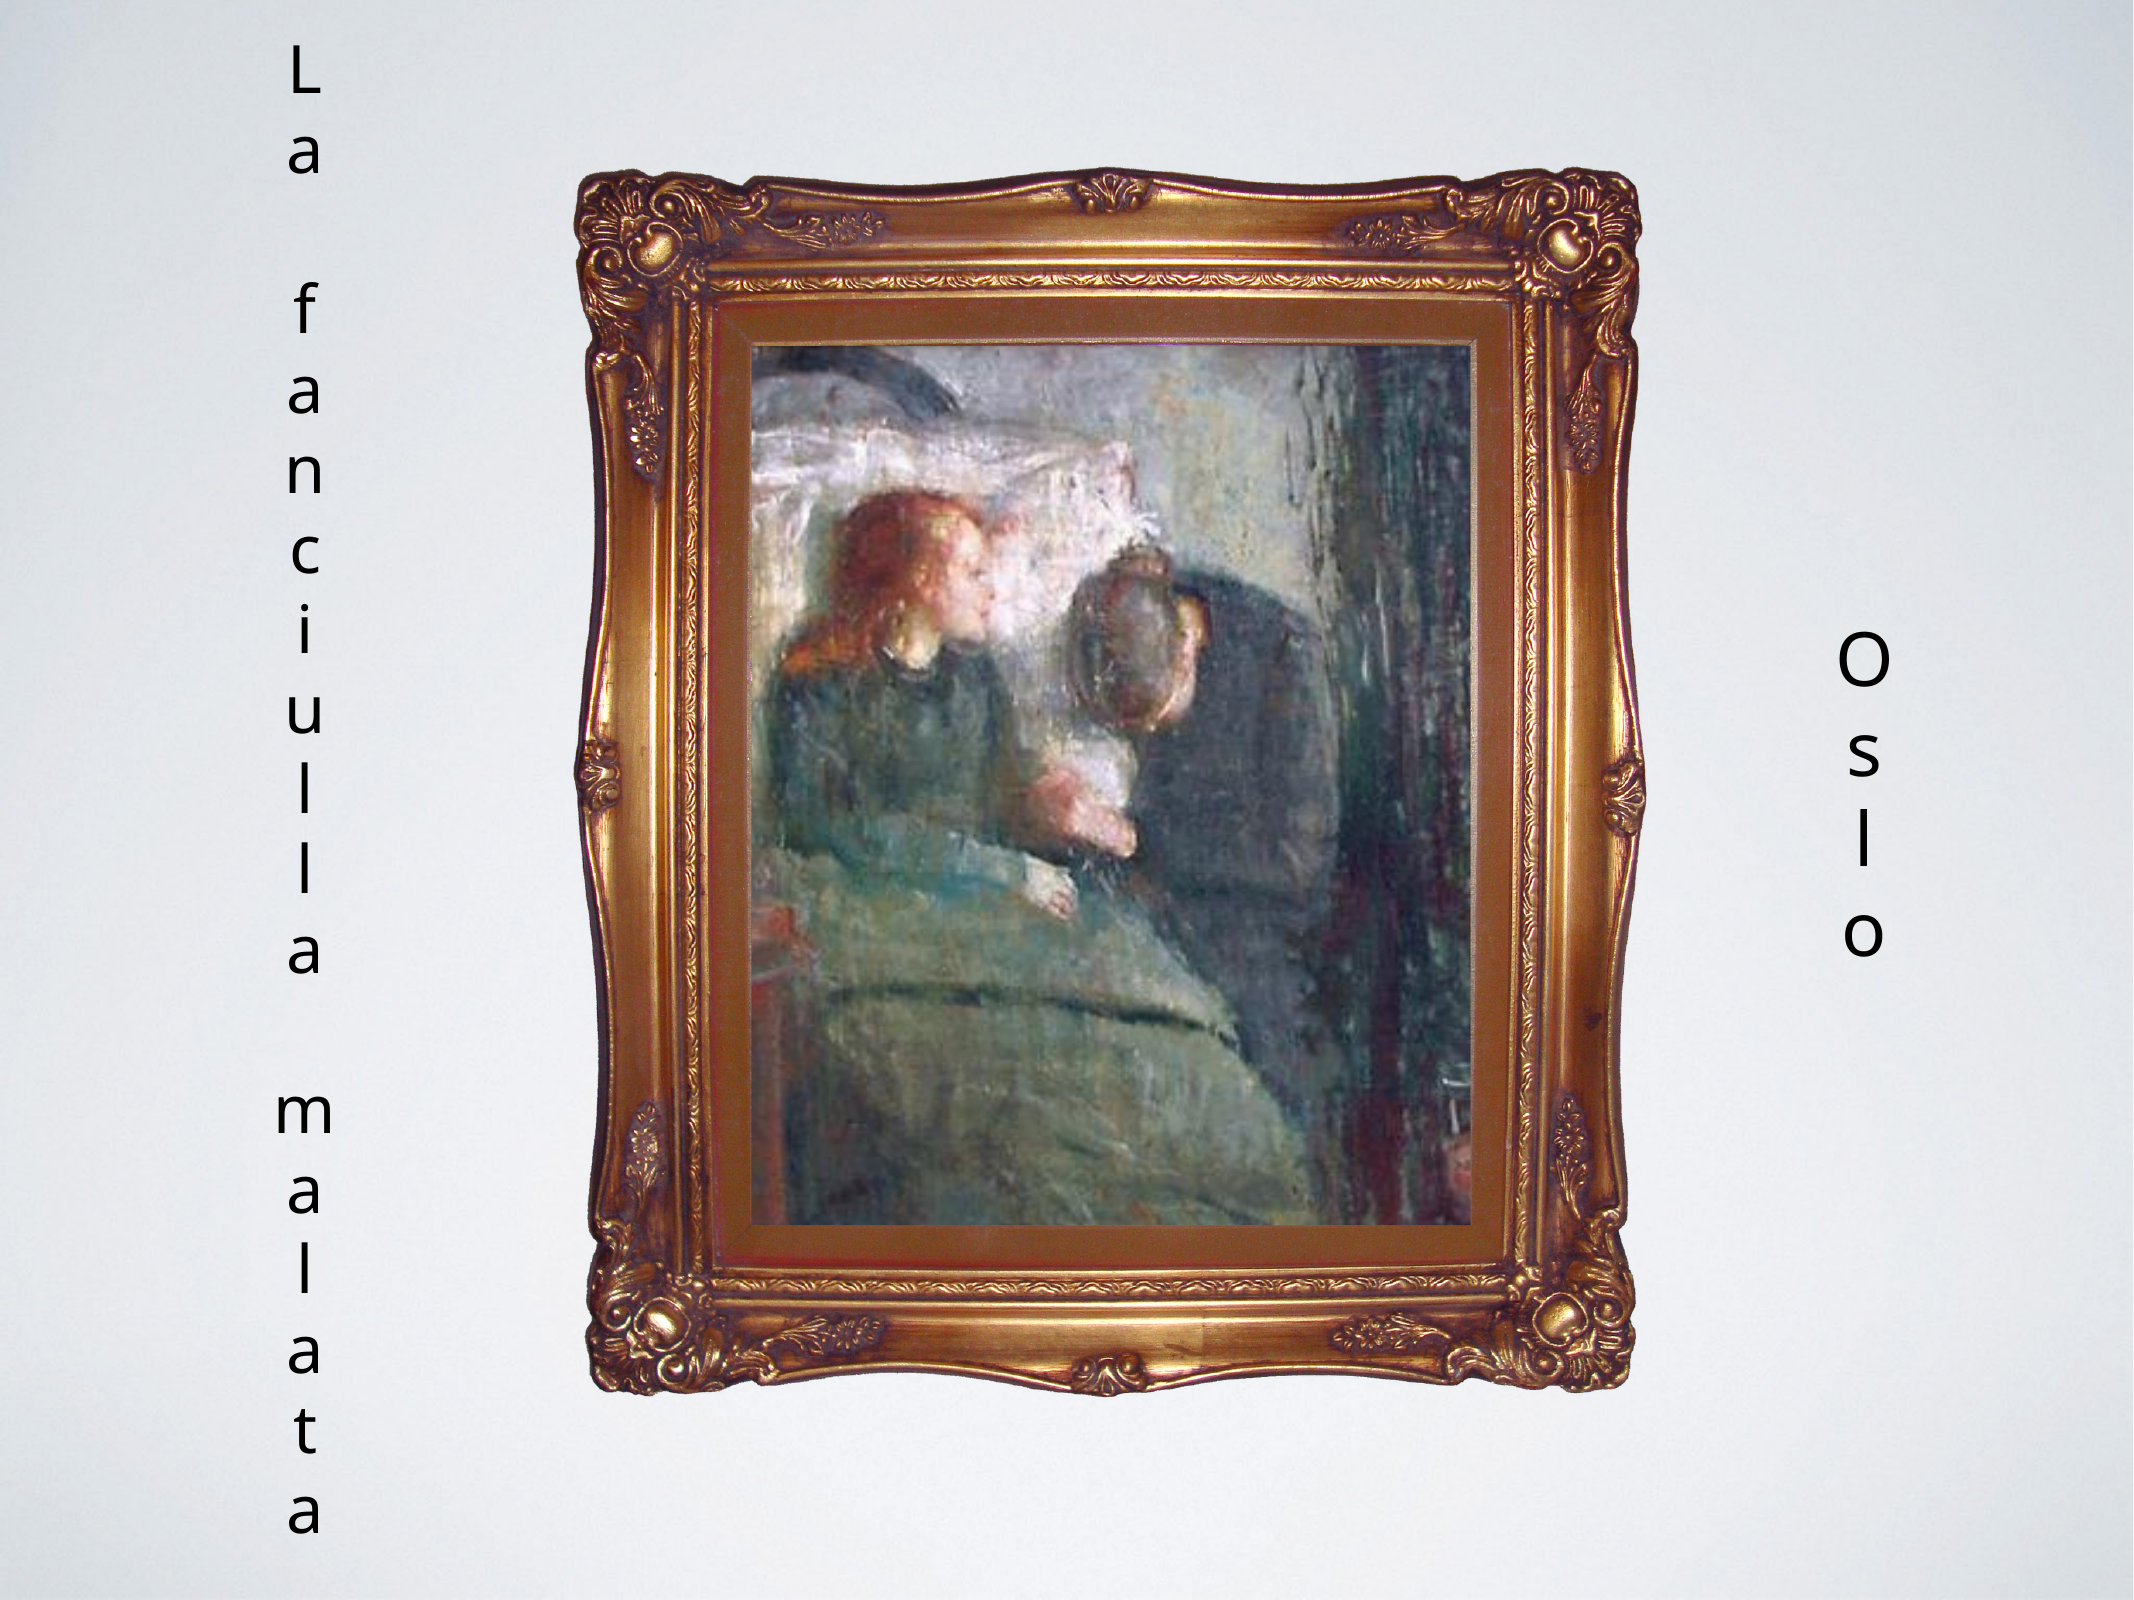

L
a
f
a
n
c
i
u
l
l
a
m
a
l
a
t
a
O
s
l
o